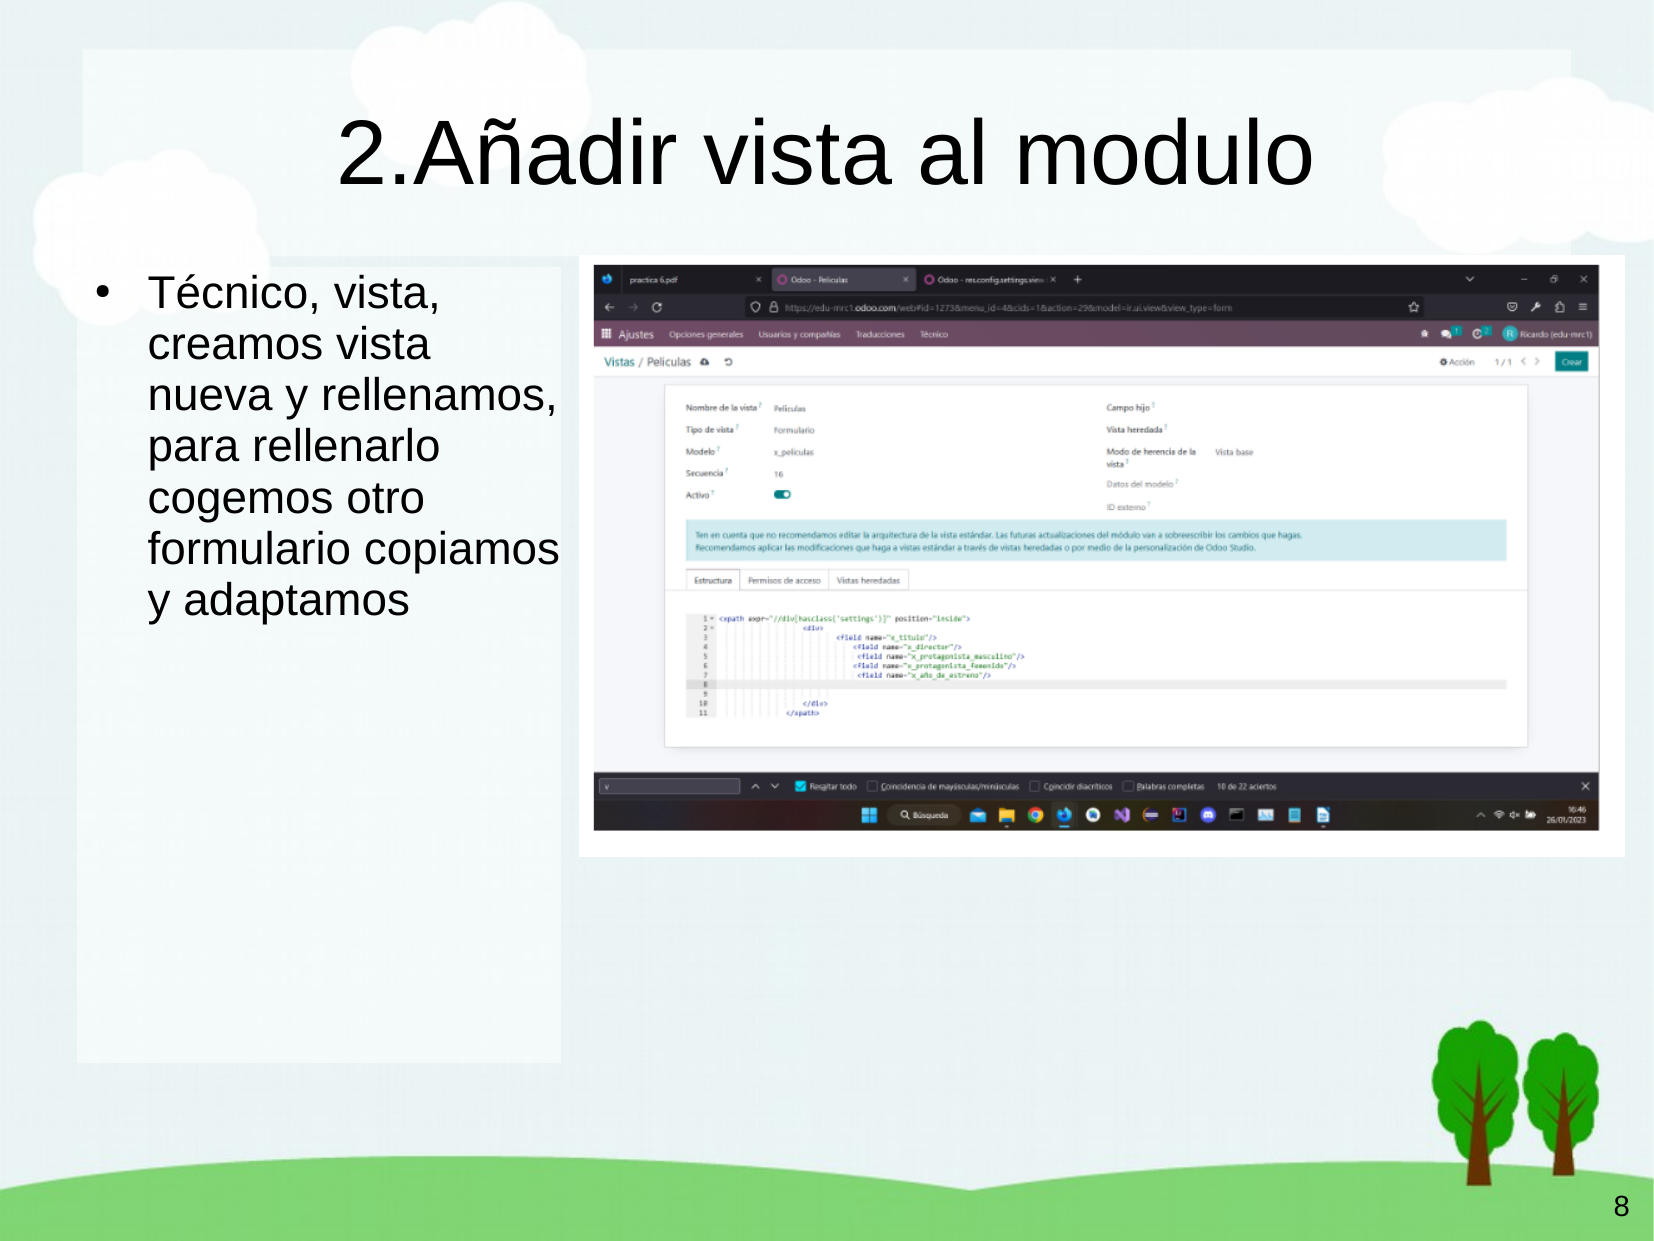

# 2.Añadir vista al modulo
Técnico, vista, creamos vista nueva y rellenamos, para rellenarlo cogemos otro formulario copiamos y adaptamos
8